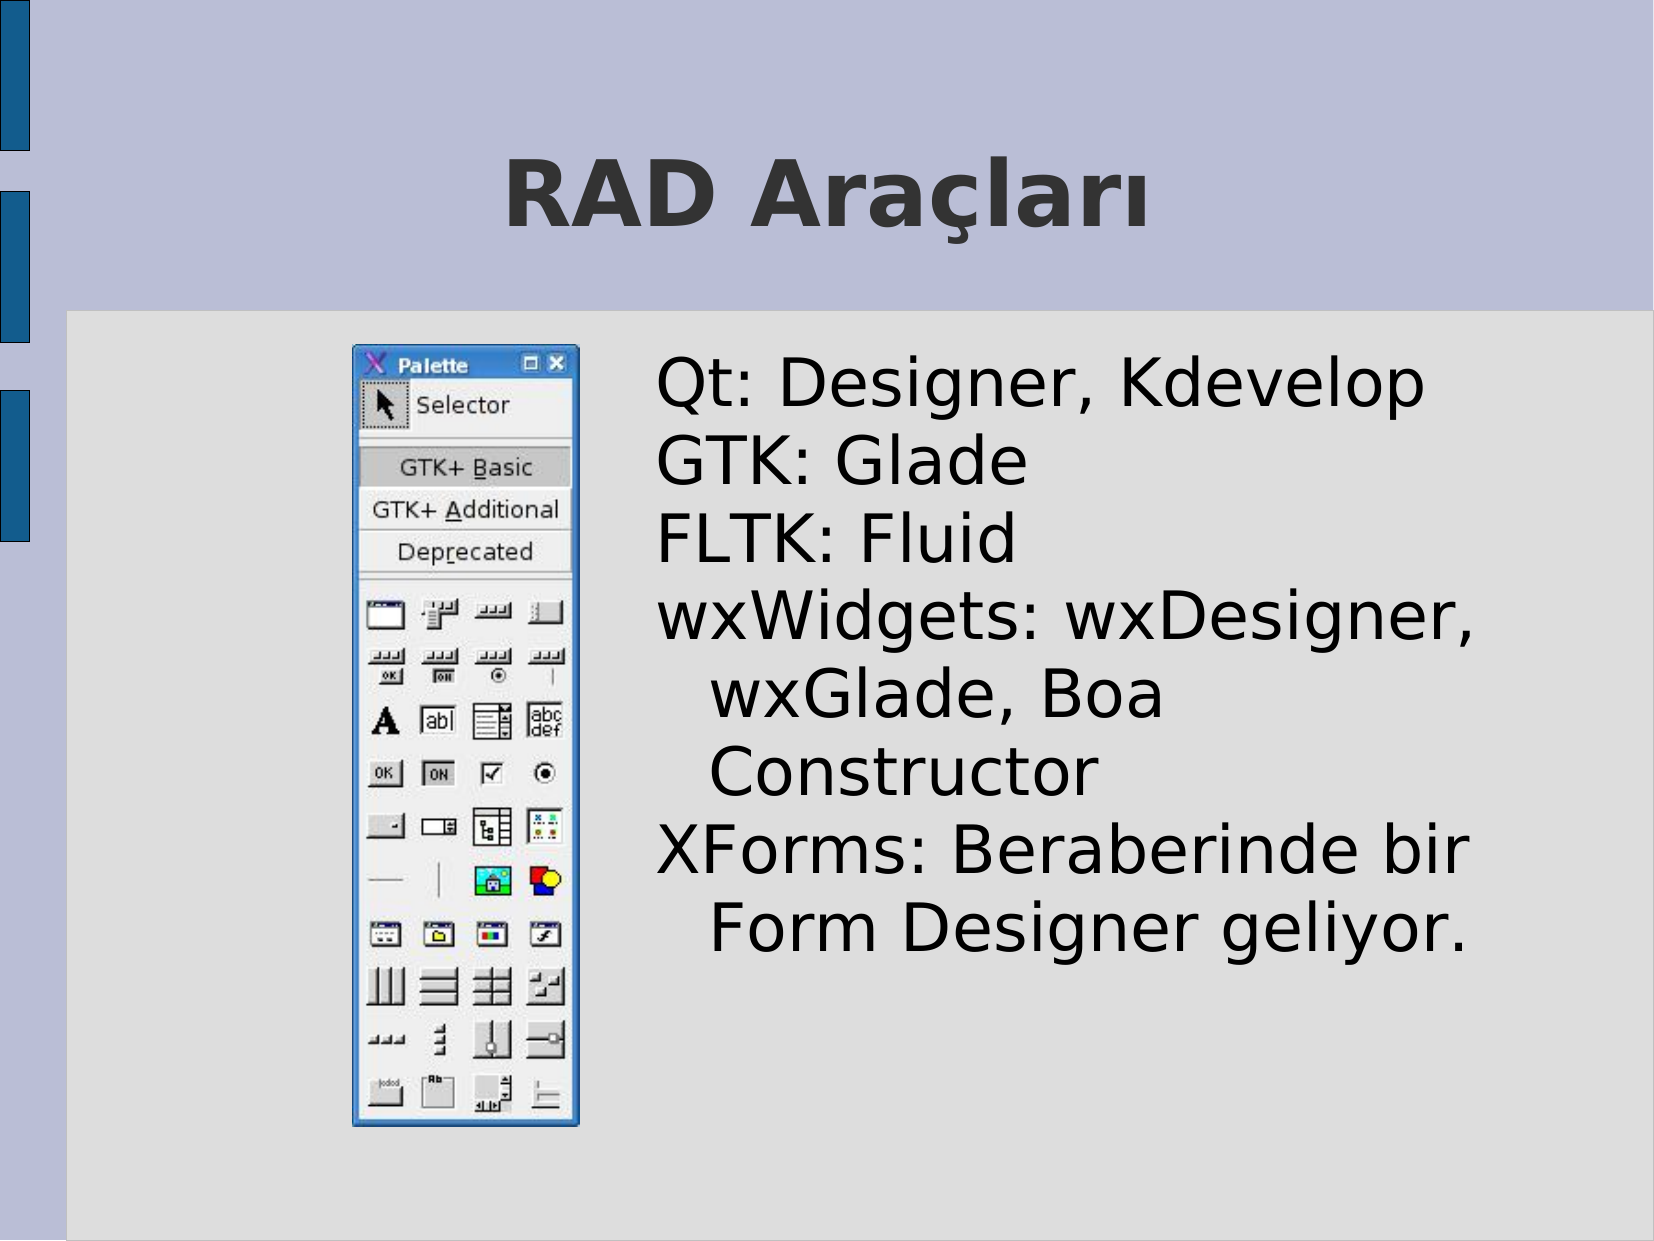

# RAD Araçları
Qt: Designer, Kdevelop
GTK: Glade
FLTK: Fluid
wxWidgets: wxDesigner, wxGlade, Boa Constructor
XForms: Beraberinde bir Form Designer geliyor.